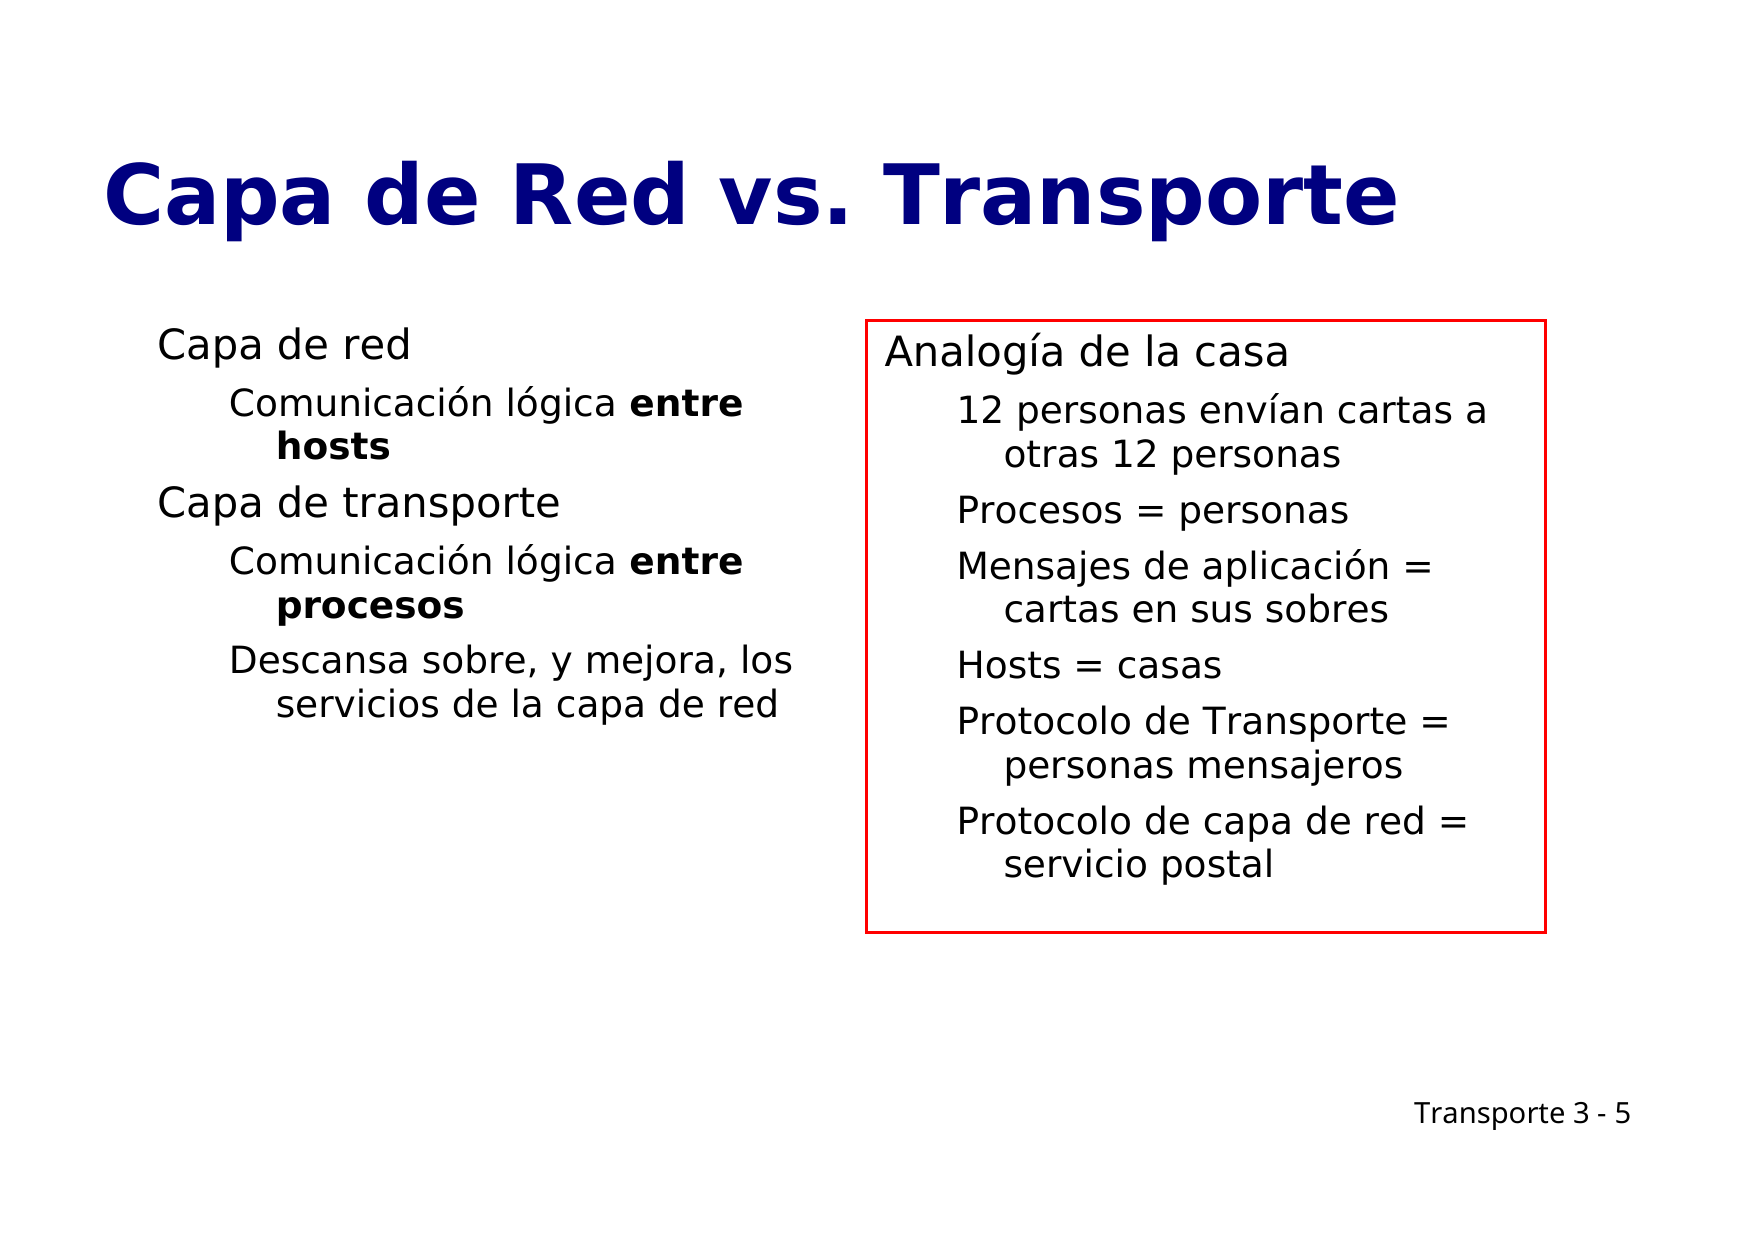

# Capa de Red vs. Transporte
Capa de red
Comunicación lógica entre hosts
Capa de transporte
Comunicación lógica entre procesos
Descansa sobre, y mejora, los servicios de la capa de red
Analogía de la casa
12 personas envían cartas a otras 12 personas
Procesos = personas
Mensajes de aplicación = cartas en sus sobres
Hosts = casas
Protocolo de Transporte = personas mensajeros
Protocolo de capa de red = servicio postal